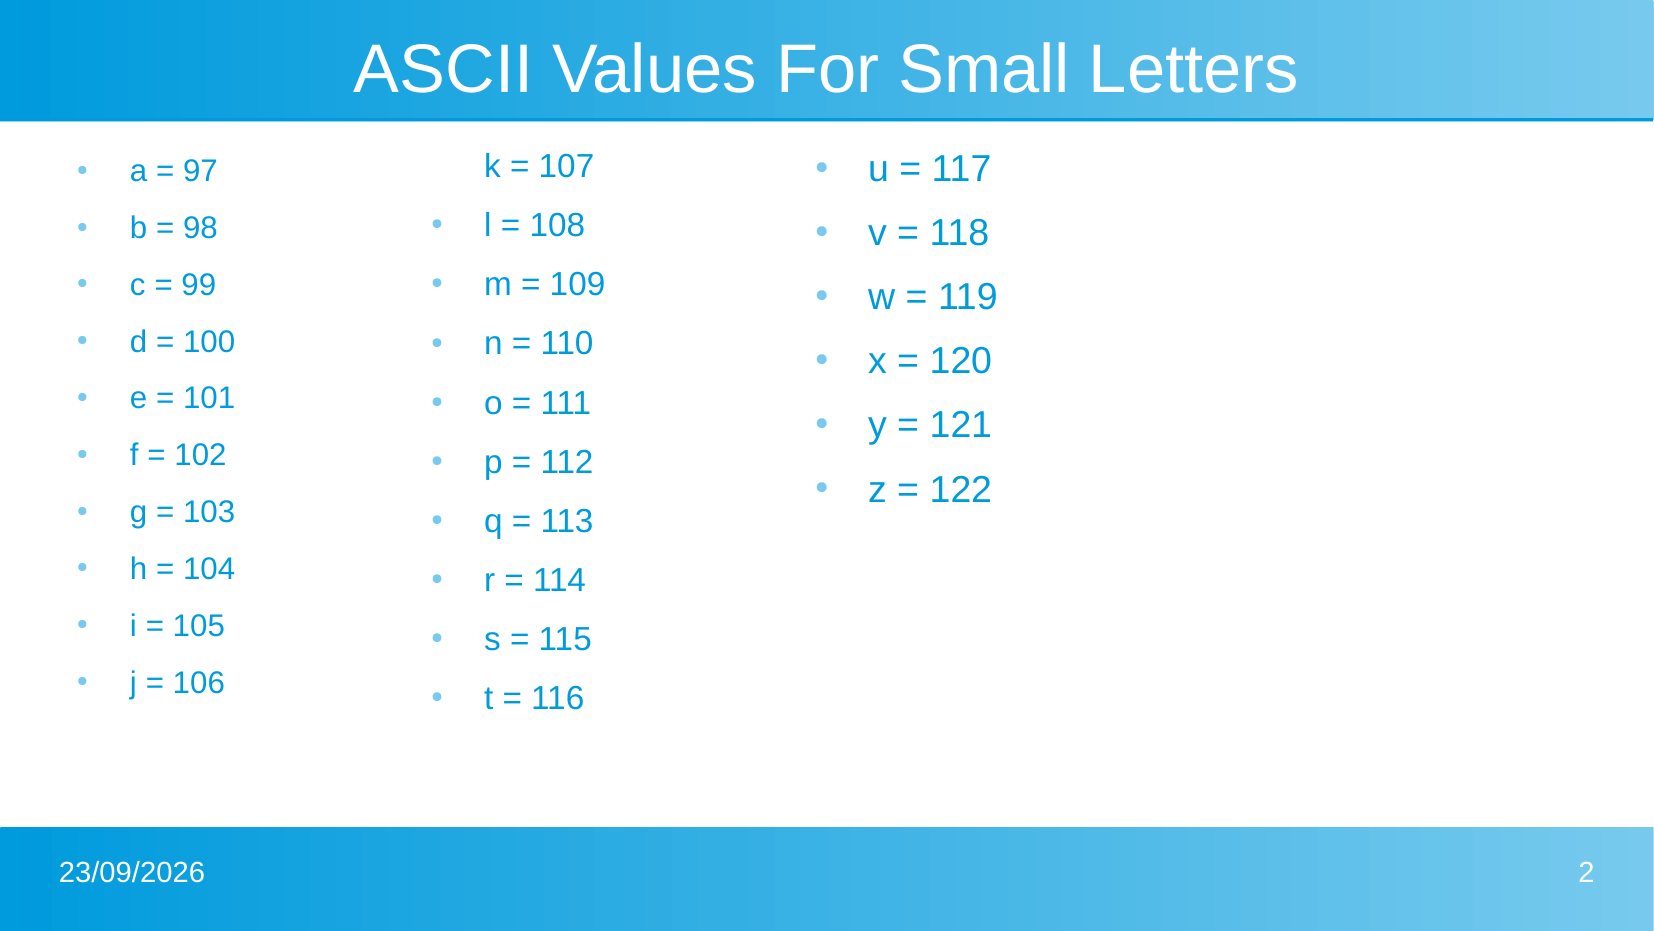

# ASCII Values For Small Letters
k = 107
l = 108
m = 109
n = 110
o = 111
p = 112
q = 113
r = 114
s = 115
t = 116
u = 117
v = 118
w = 119
x = 120
y = 121
z = 122
a = 97
b = 98
c = 99
d = 100
e = 101
f = 102
g = 103
h = 104
i = 105
j = 106
2